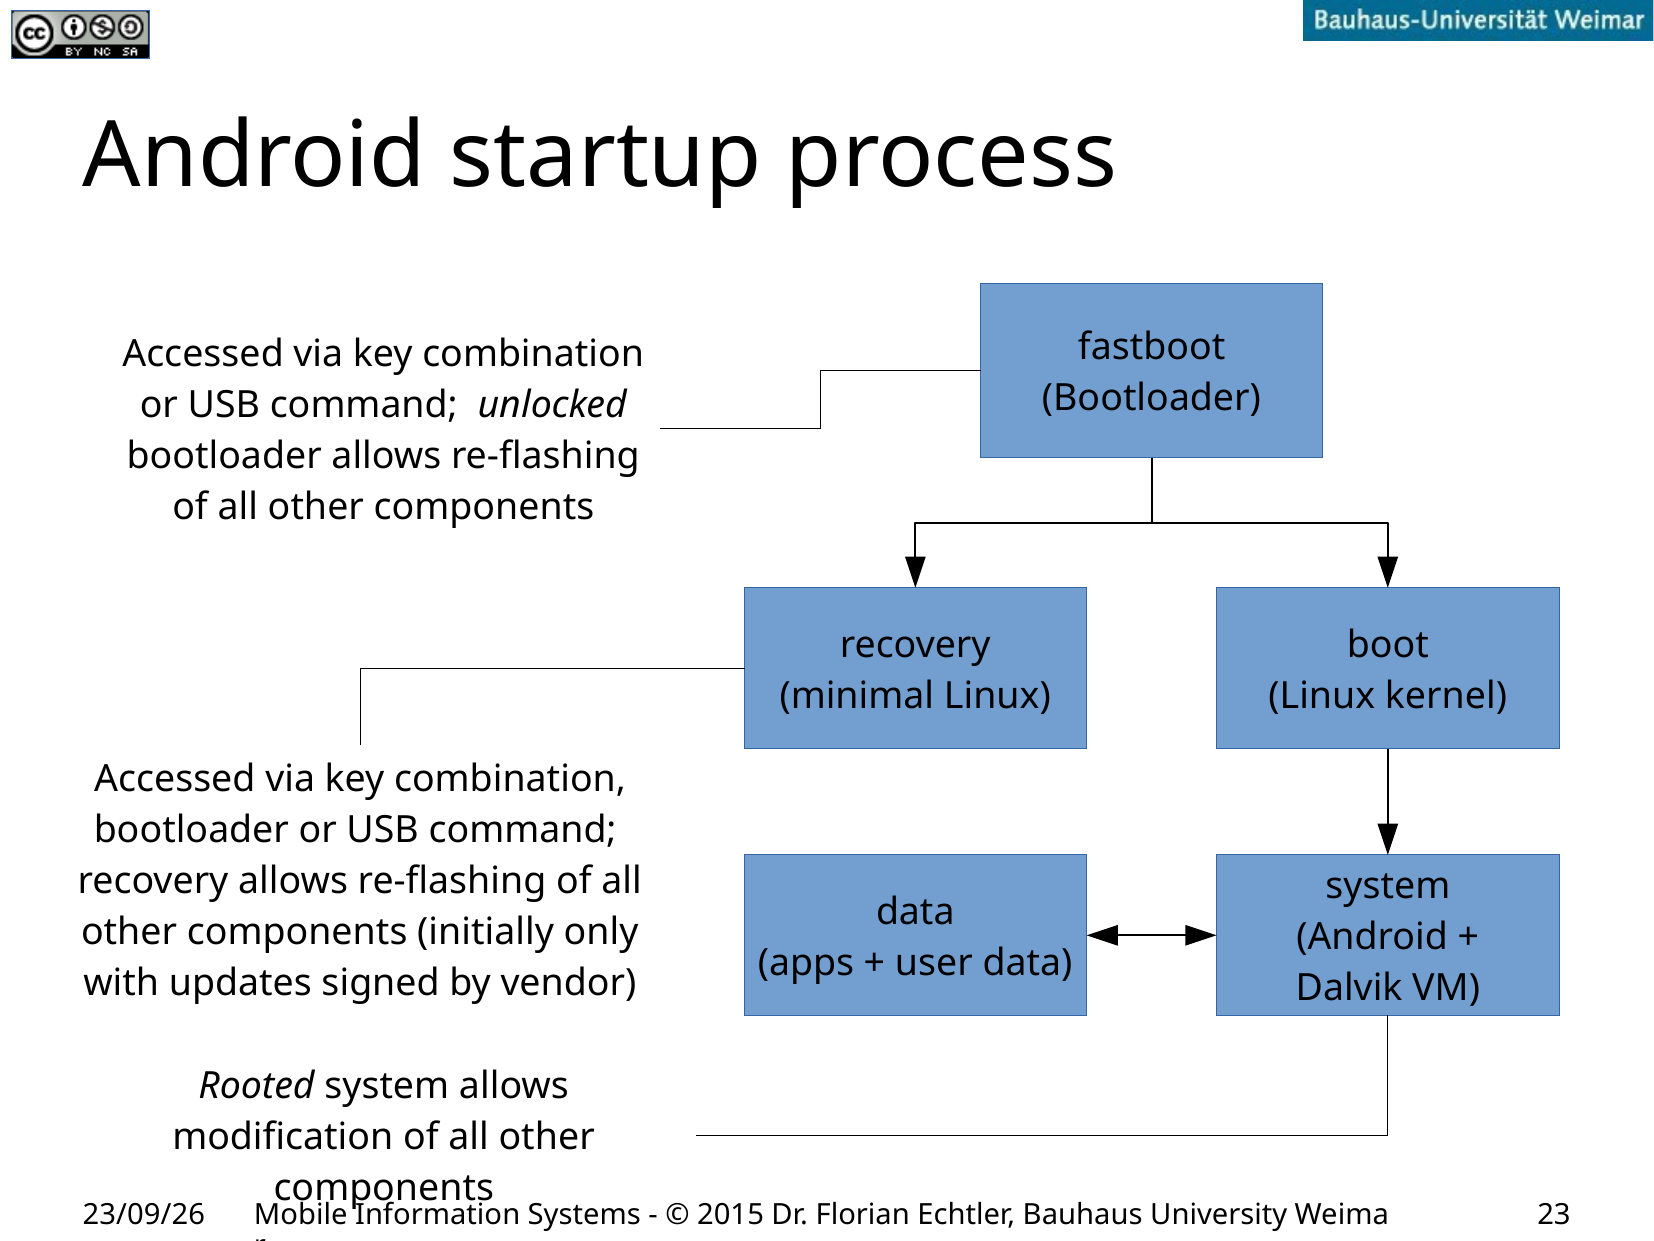

# Android startup process
fastboot
(Bootloader)
Accessed via key combination or USB command; unlocked bootloader allows re-flashing of all other components
recovery
(minimal Linux)
boot
(Linux kernel)
Accessed via key combination, bootloader or USB command; recovery allows re-flashing of all other components (initially only with updates signed by vendor)
data
(apps + user data)
system
(Android +
Dalvik VM)
Rooted system allows modification of all other components
Mobile Information Systems - © 2015 Dr. Florian Echtler, Bauhaus University Weimar
23